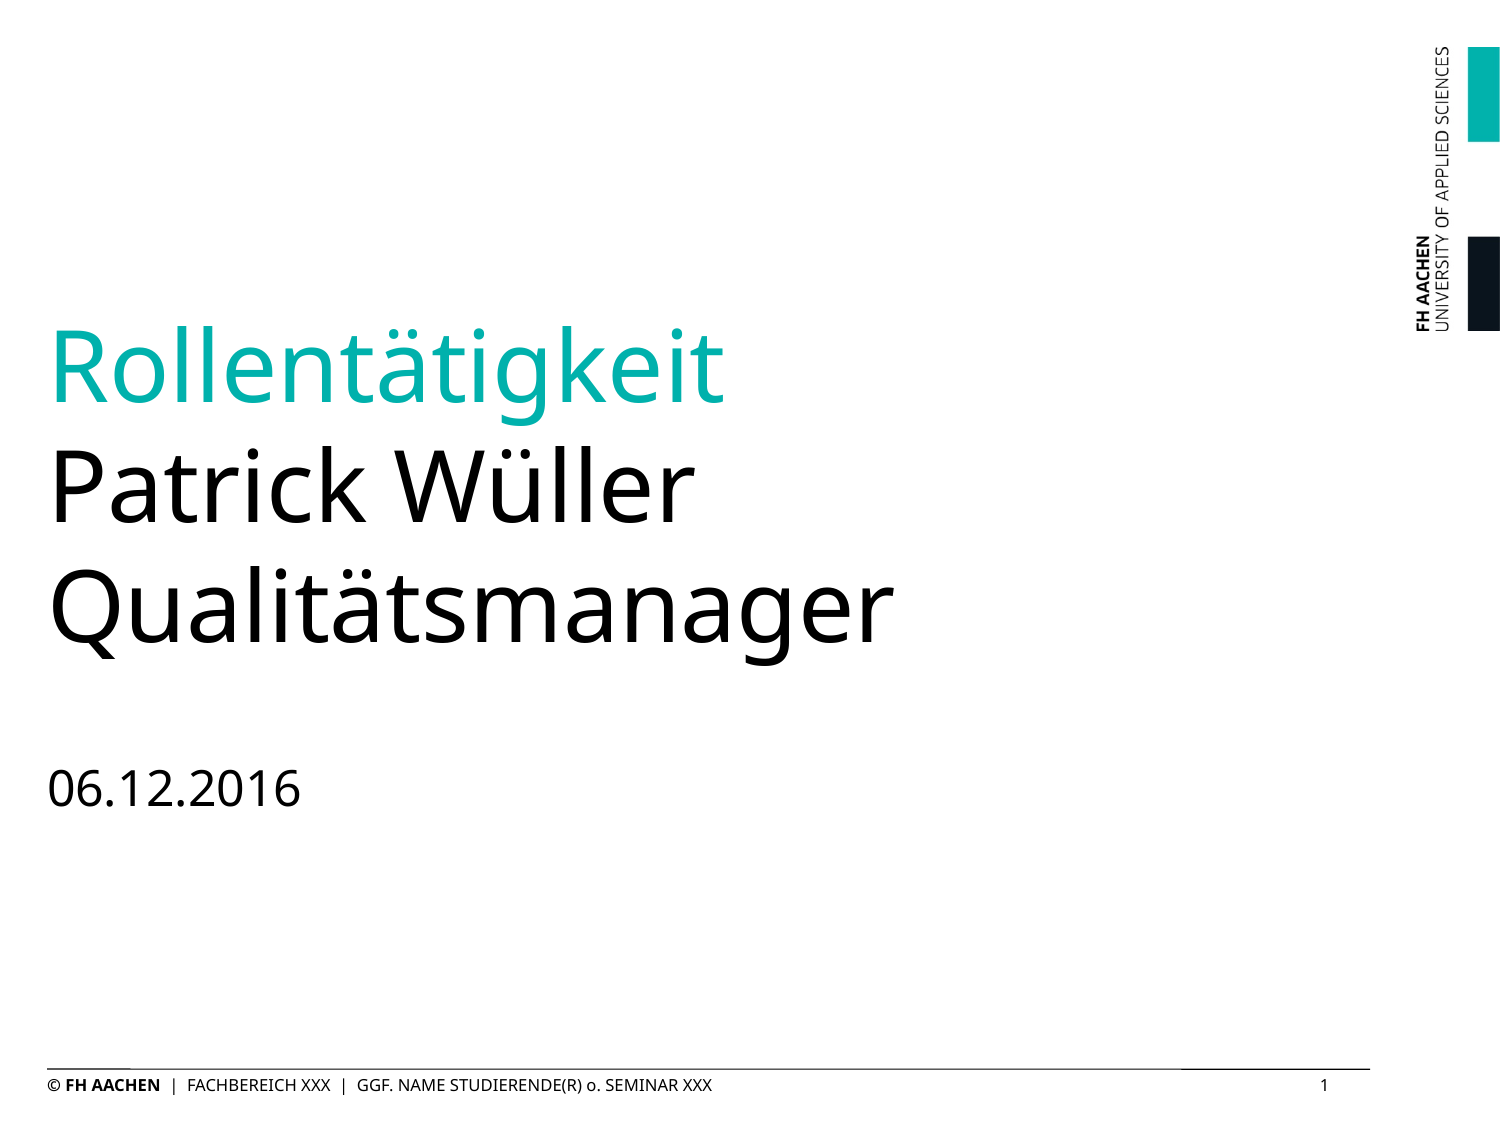

# Rollentätigkeit Patrick Wüller Qualitätsmanager
06.12.2016
© FH AACHEN | FACHBEREICH XXX | GGF. NAME STUDIERENDE(R) o. SEMINAR XXX